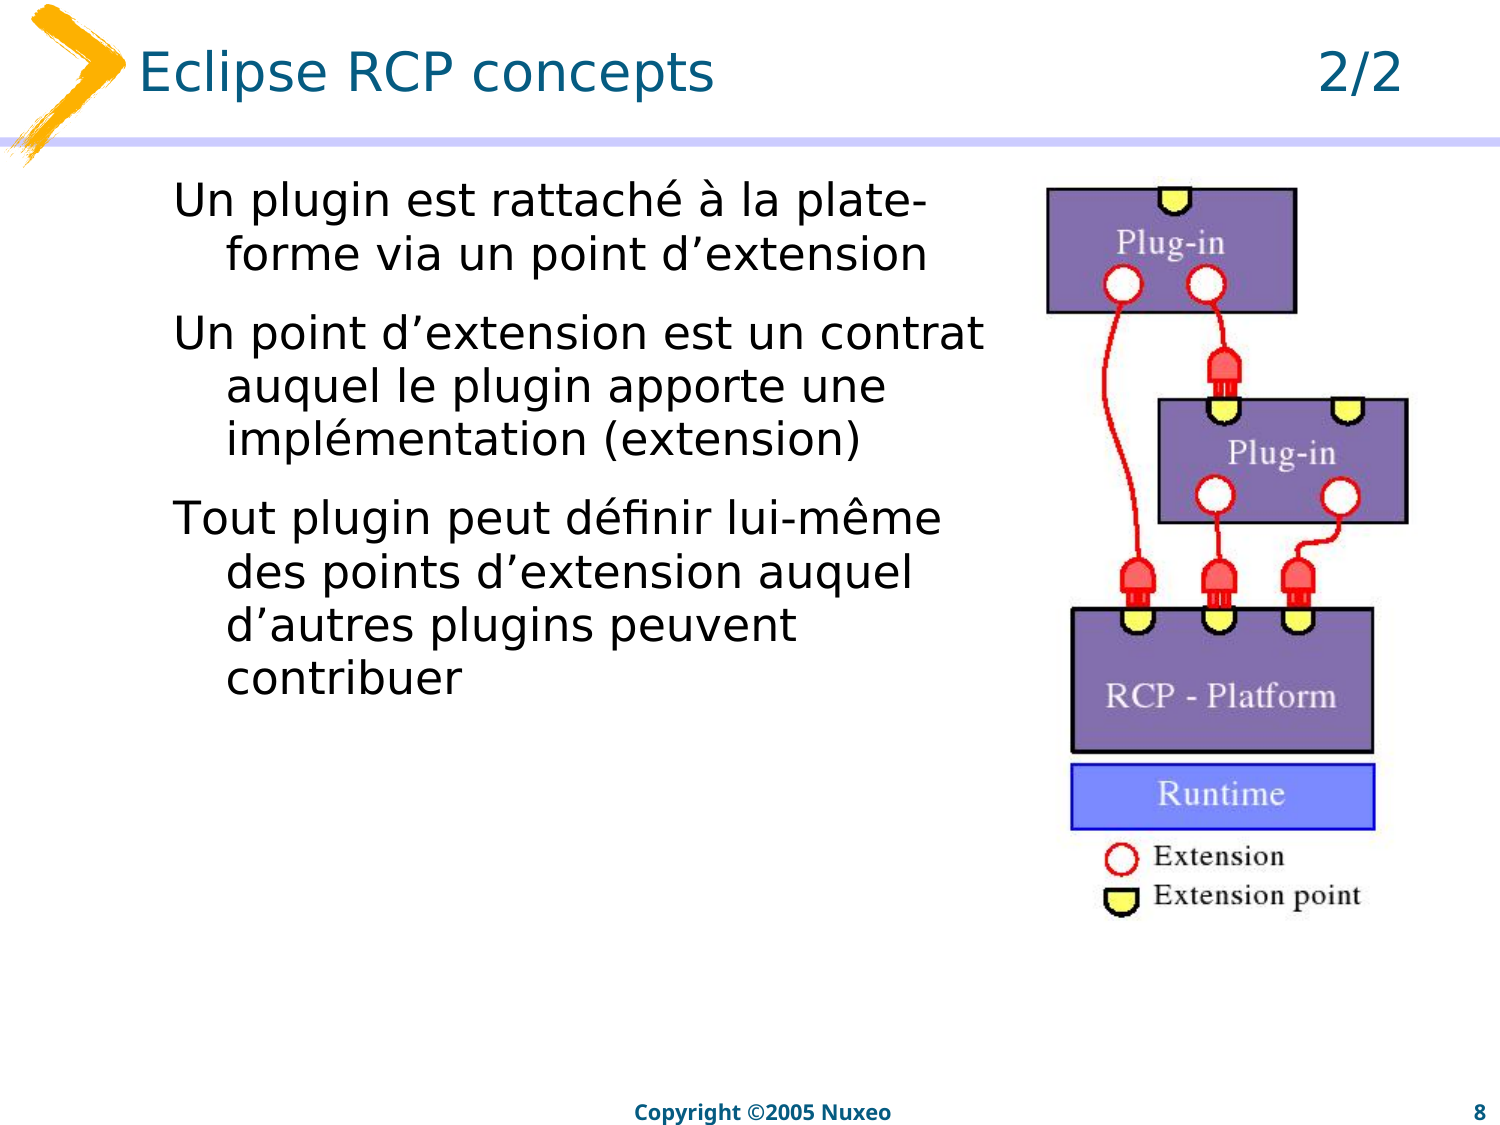

# Eclipse RCP concepts 2/2
Un plugin est rattaché à la plate-forme via un point d’extension
Un point d’extension est un contrat auquel le plugin apporte une implémentation (extension)
Tout plugin peut définir lui-même des points d’extension auquel d’autres plugins peuvent contribuer